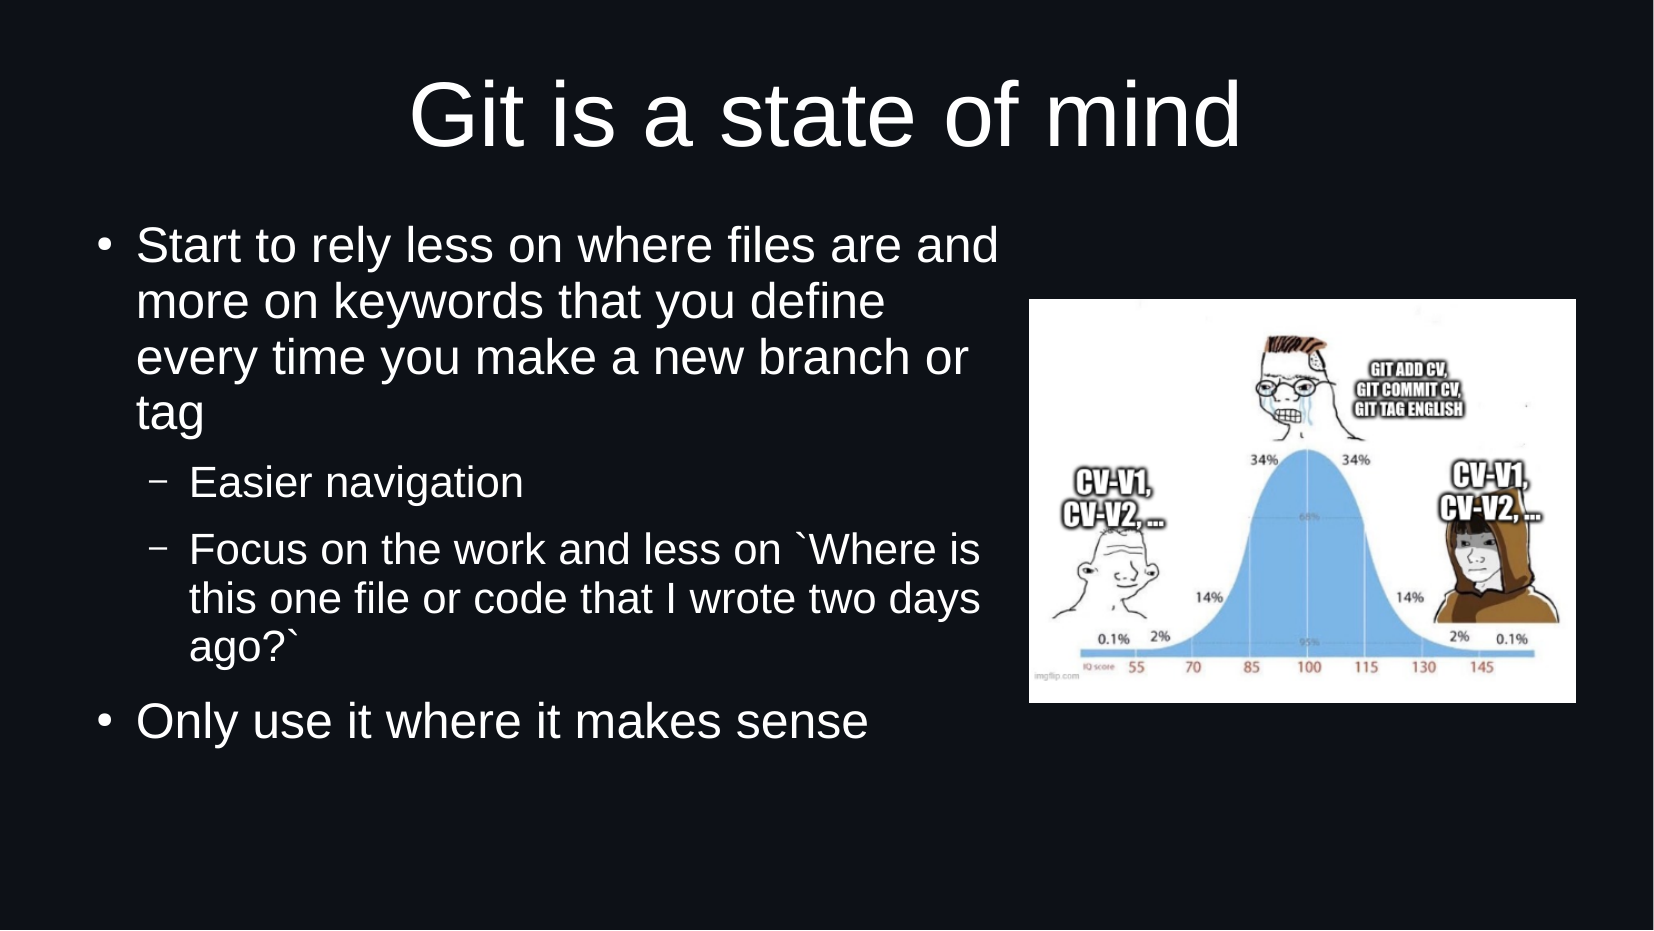

# Git is a state of mind
Start to rely less on where files are and more on keywords that you define every time you make a new branch or tag
Easier navigation
Focus on the work and less on `Where is this one file or code that I wrote two days ago?`
Only use it where it makes sense